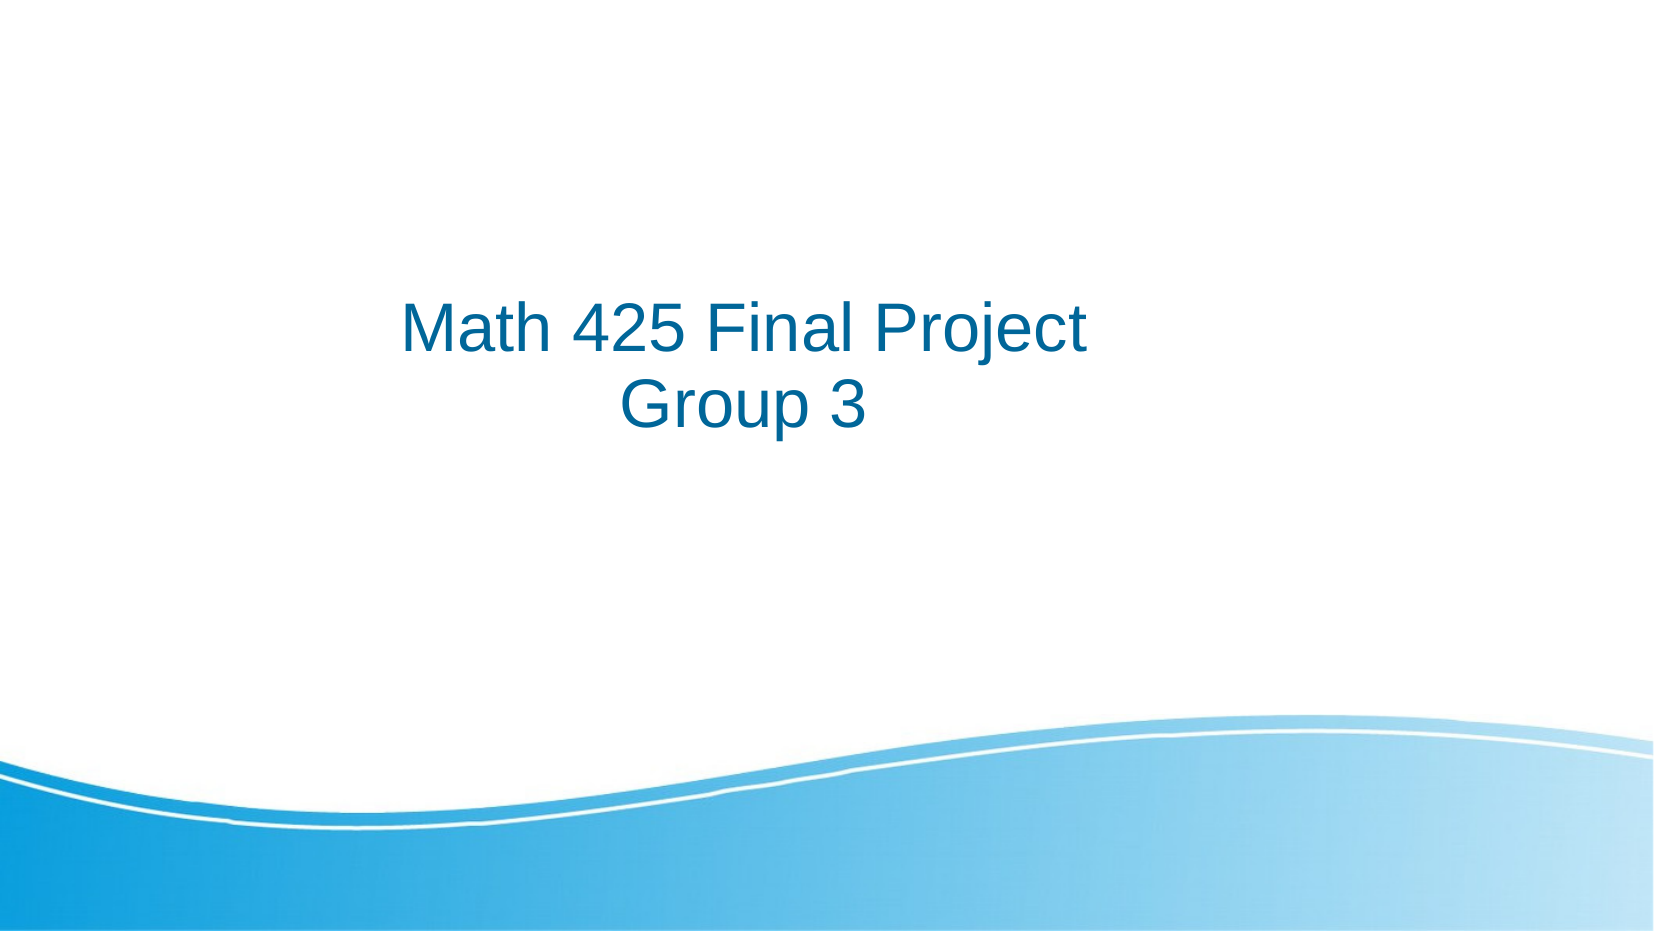

# Math 425 Final Project Group 3